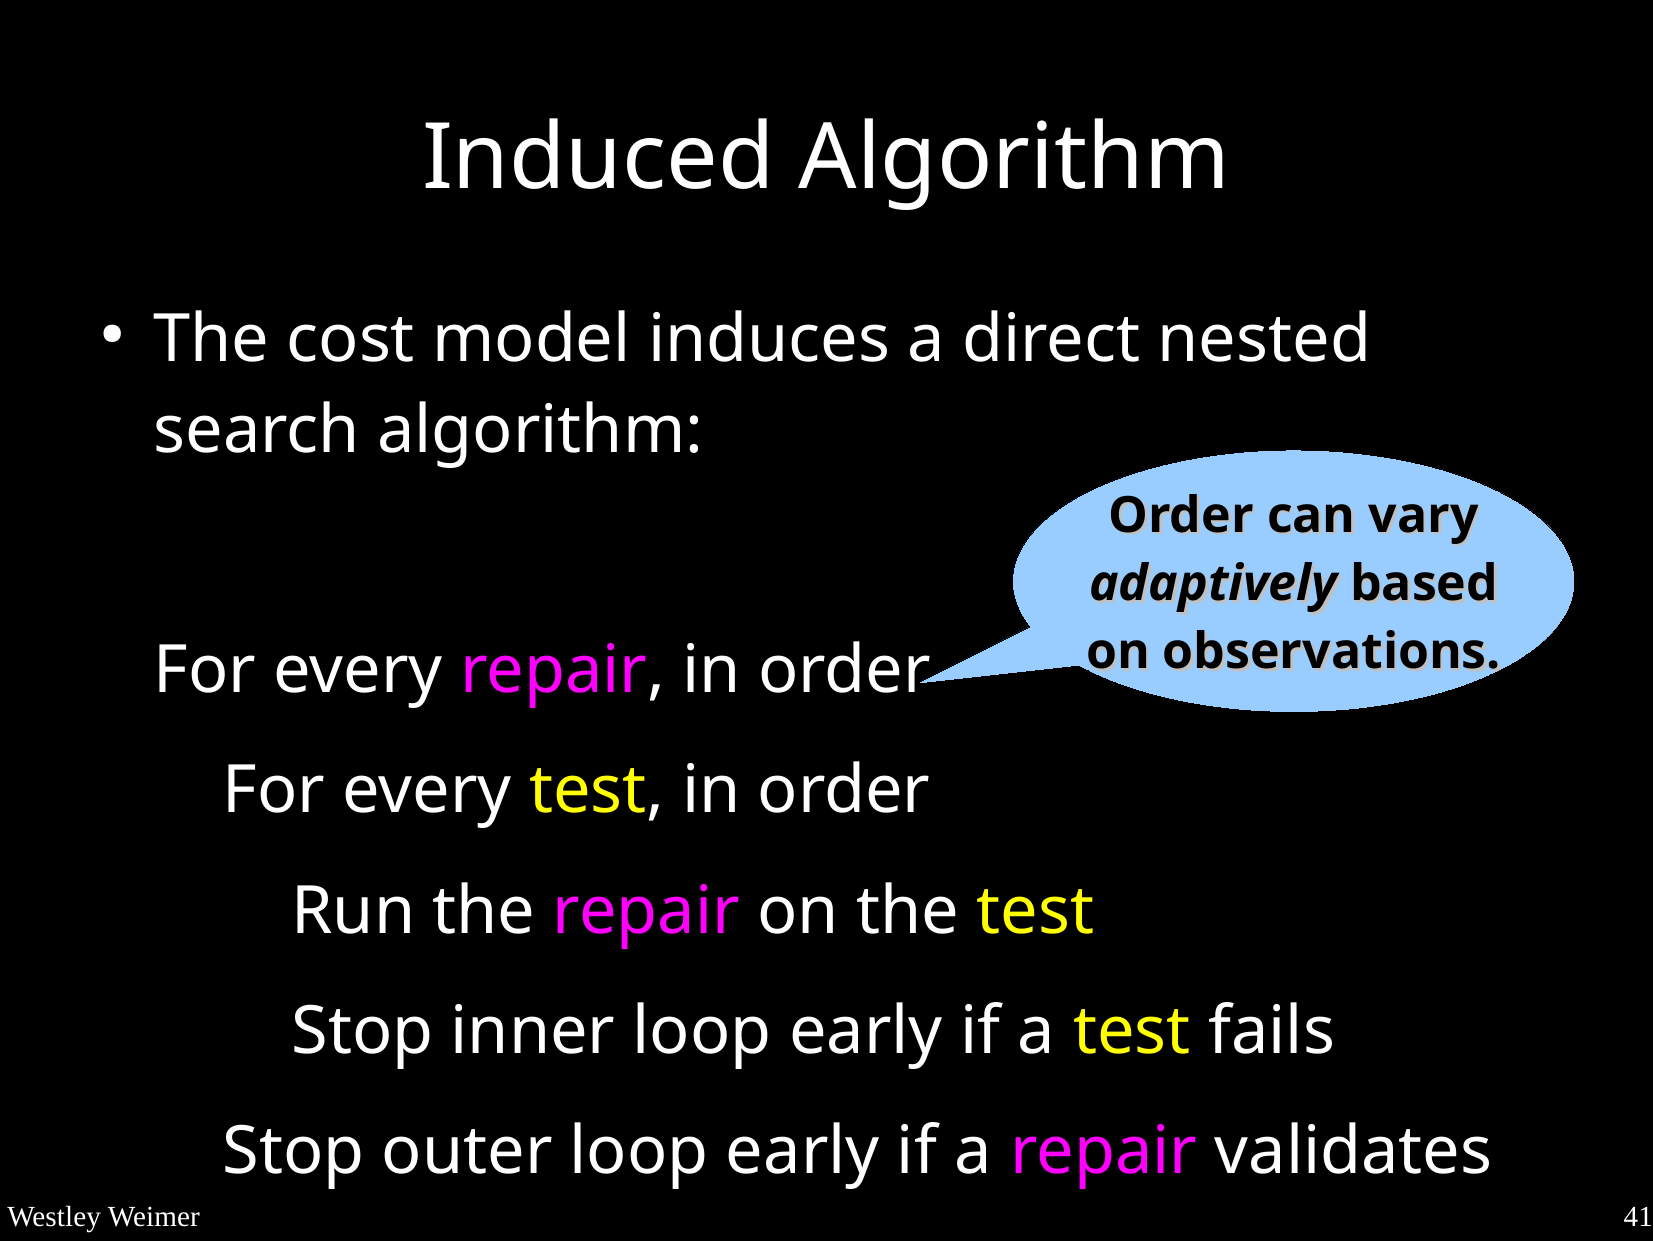

# Induced Algorithm
The cost model induces a direct nested search algorithm:
For every repair, in order
 For every test, in order
 Run the repair on the test
 Stop inner loop early if a test fails
 Stop outer loop early if a repair validates
Order can vary
adaptively based
on observations.
41